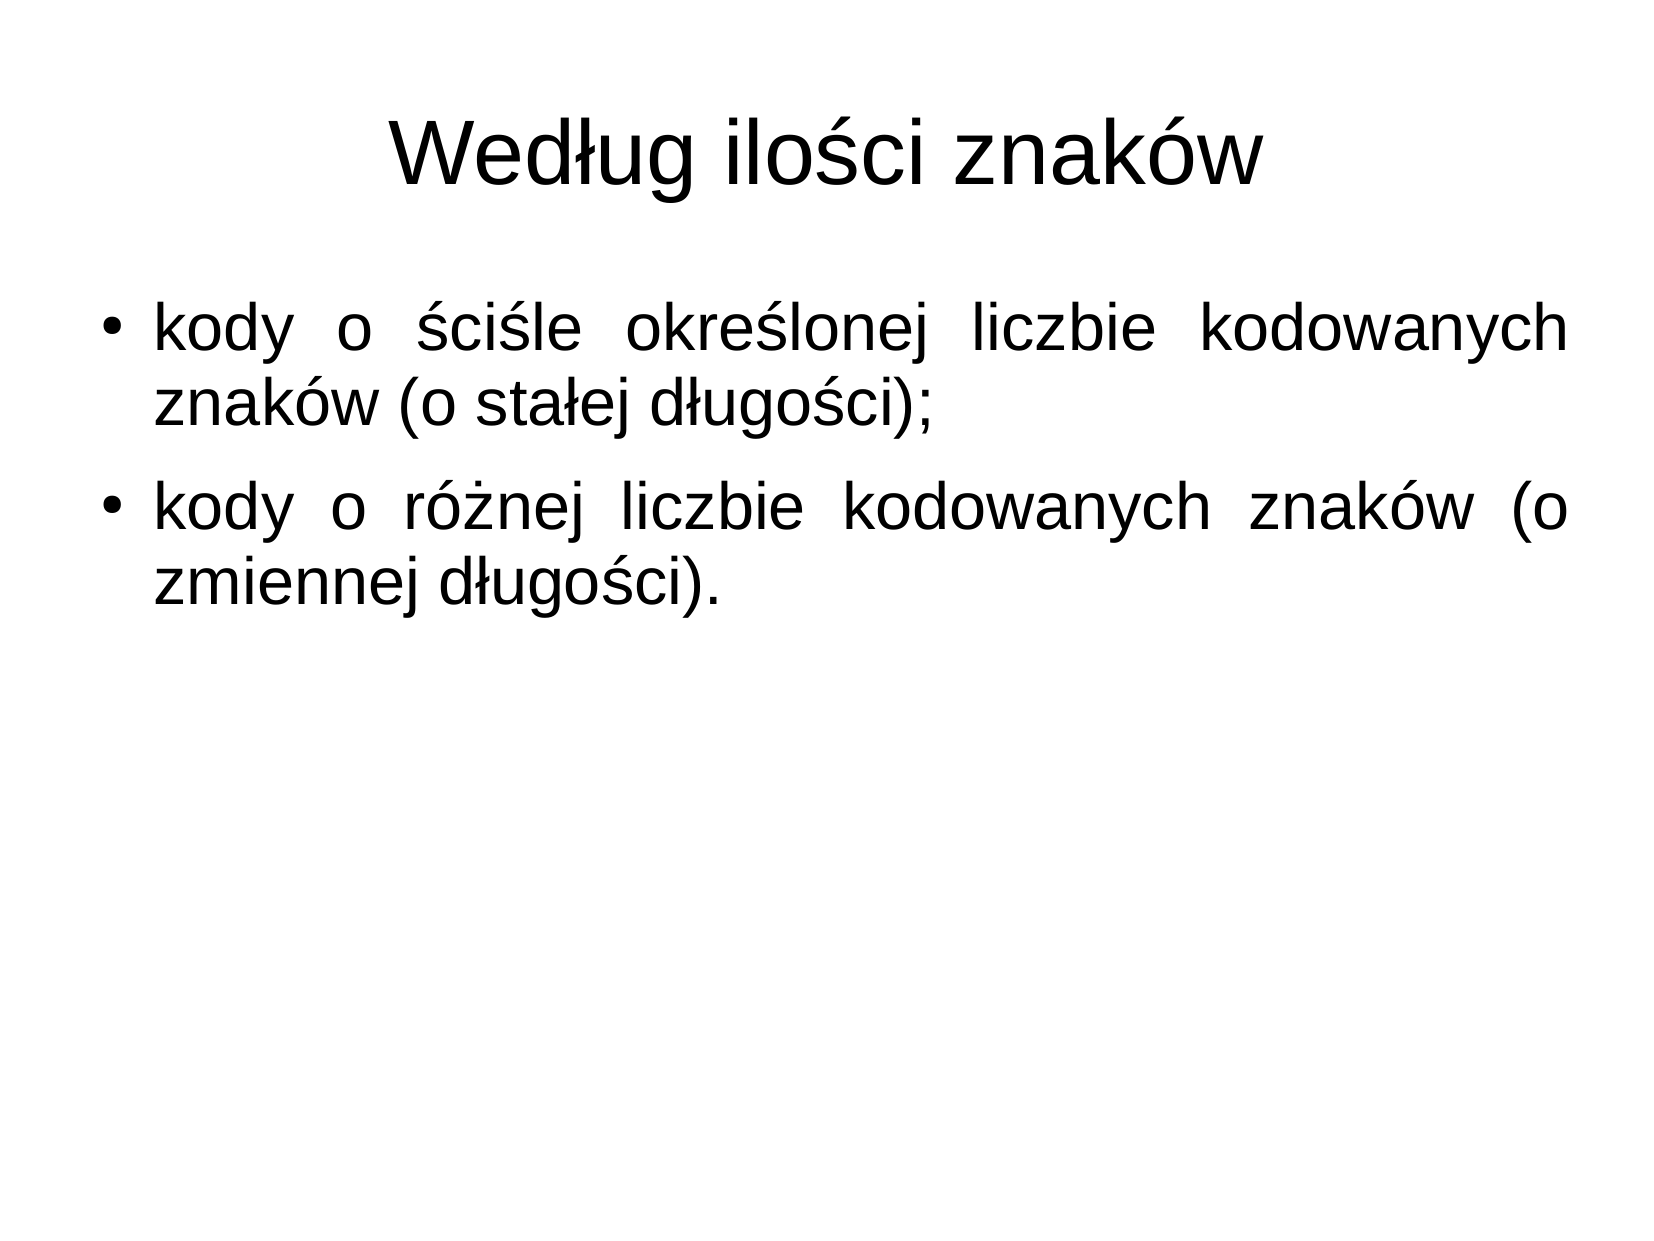

# Według ilości znaków
kody o ściśle określonej liczbie kodowanych znaków (o stałej długości);
kody o różnej liczbie kodowanych znaków (o zmiennej długości).